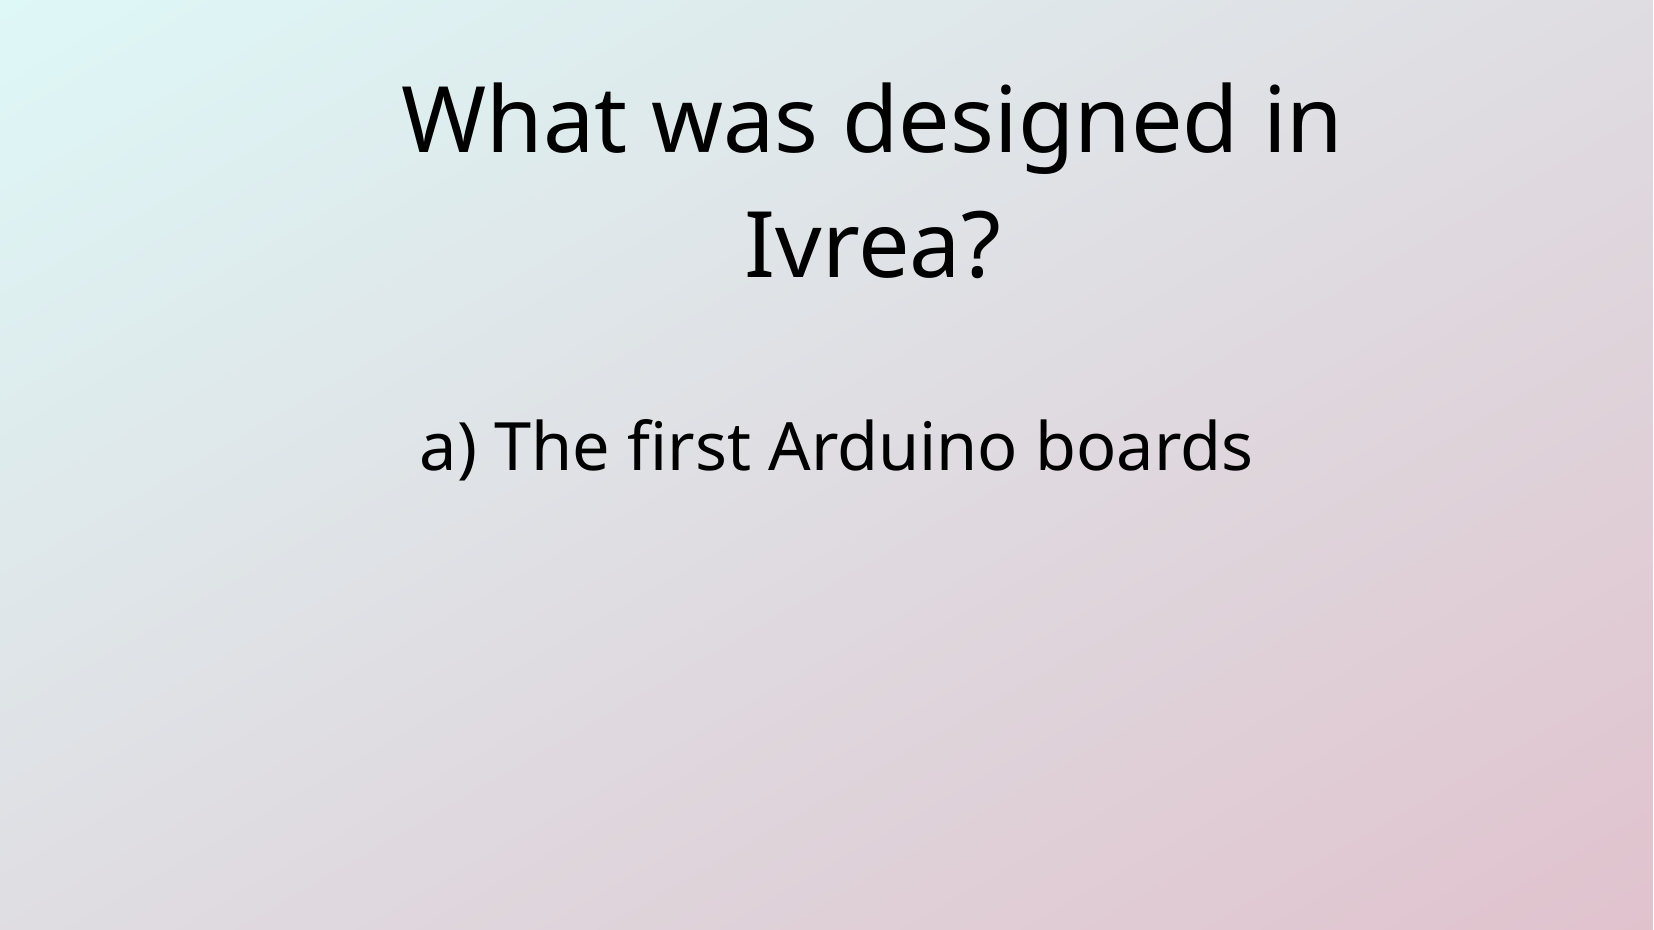

What was designed in Ivrea?
a) The first Arduino boards